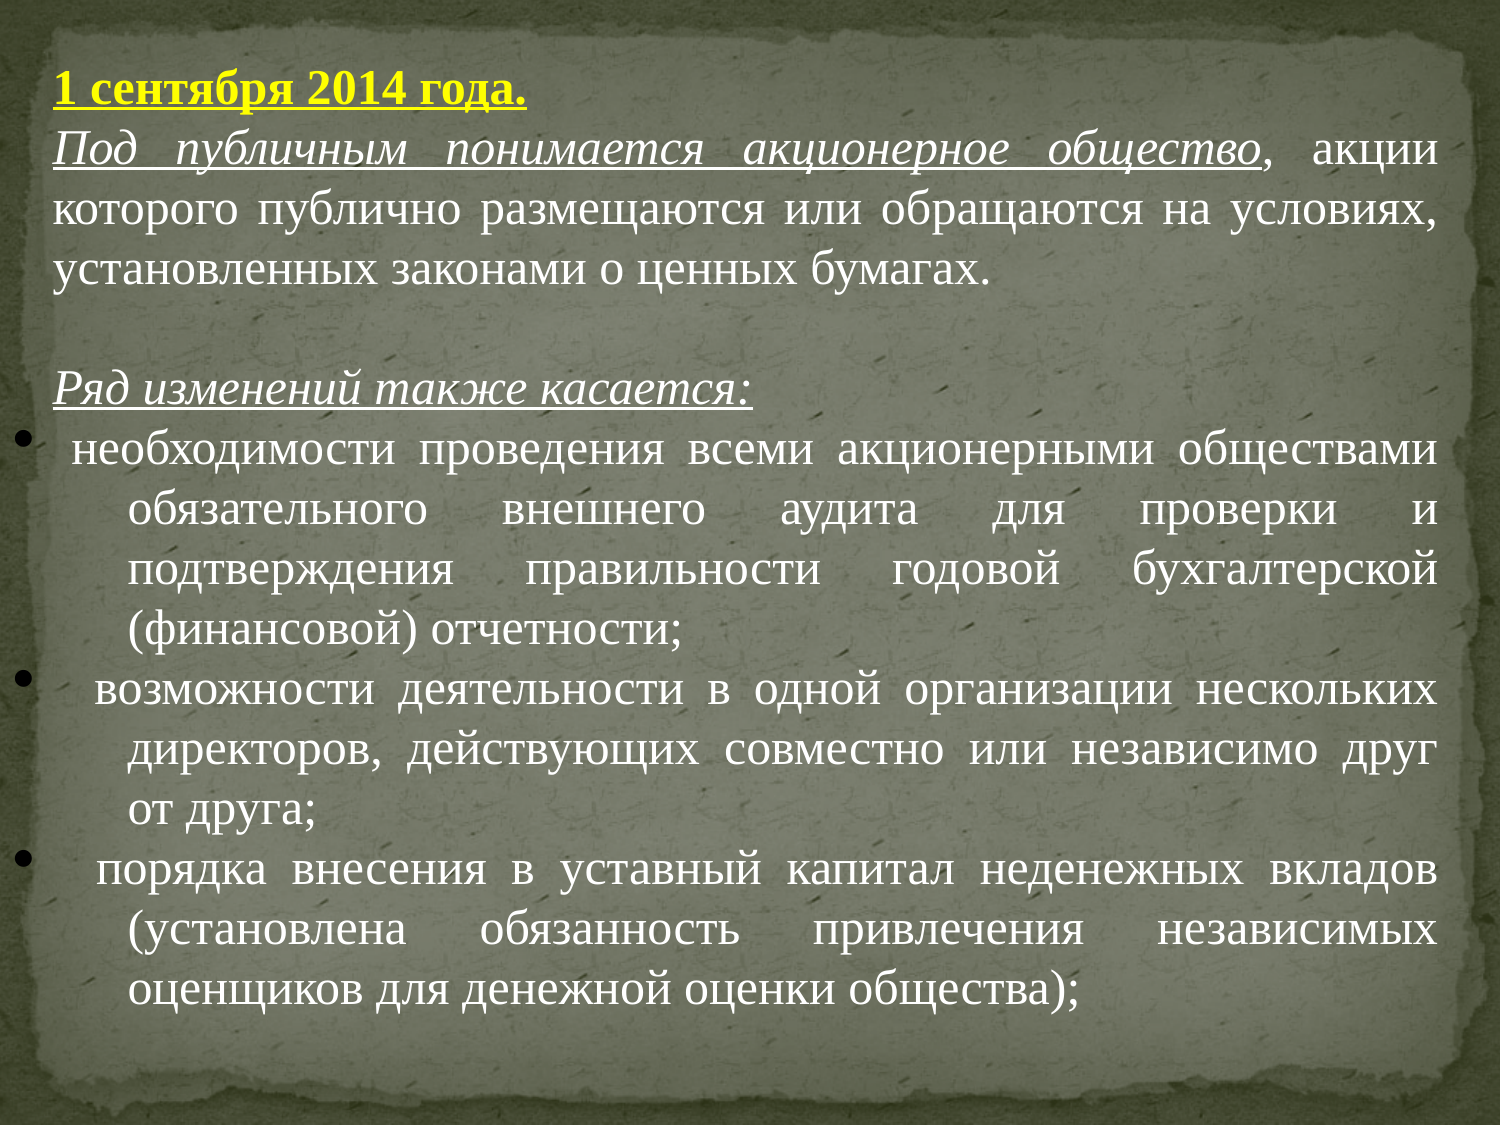

1 сентября 2014 года.
Под публичным понимается акционерное общество, акции которого публично размещаются или обращаются на условиях, установленных законами о ценных бумагах.
Ряд изменений также касается:
необходимости проведения всеми акционерными обществами обязательного внешнего аудита для проверки и подтверждения правильности годовой бухгалтерской (финансовой) отчетности;
 возможности деятельности в одной организации нескольких директоров, действующих совместно или независимо друг от друга;
 порядка внесения в уставный капитал неденежных вкладов (установлена обязанность привлечения независимых оценщиков для денежной оценки общества);